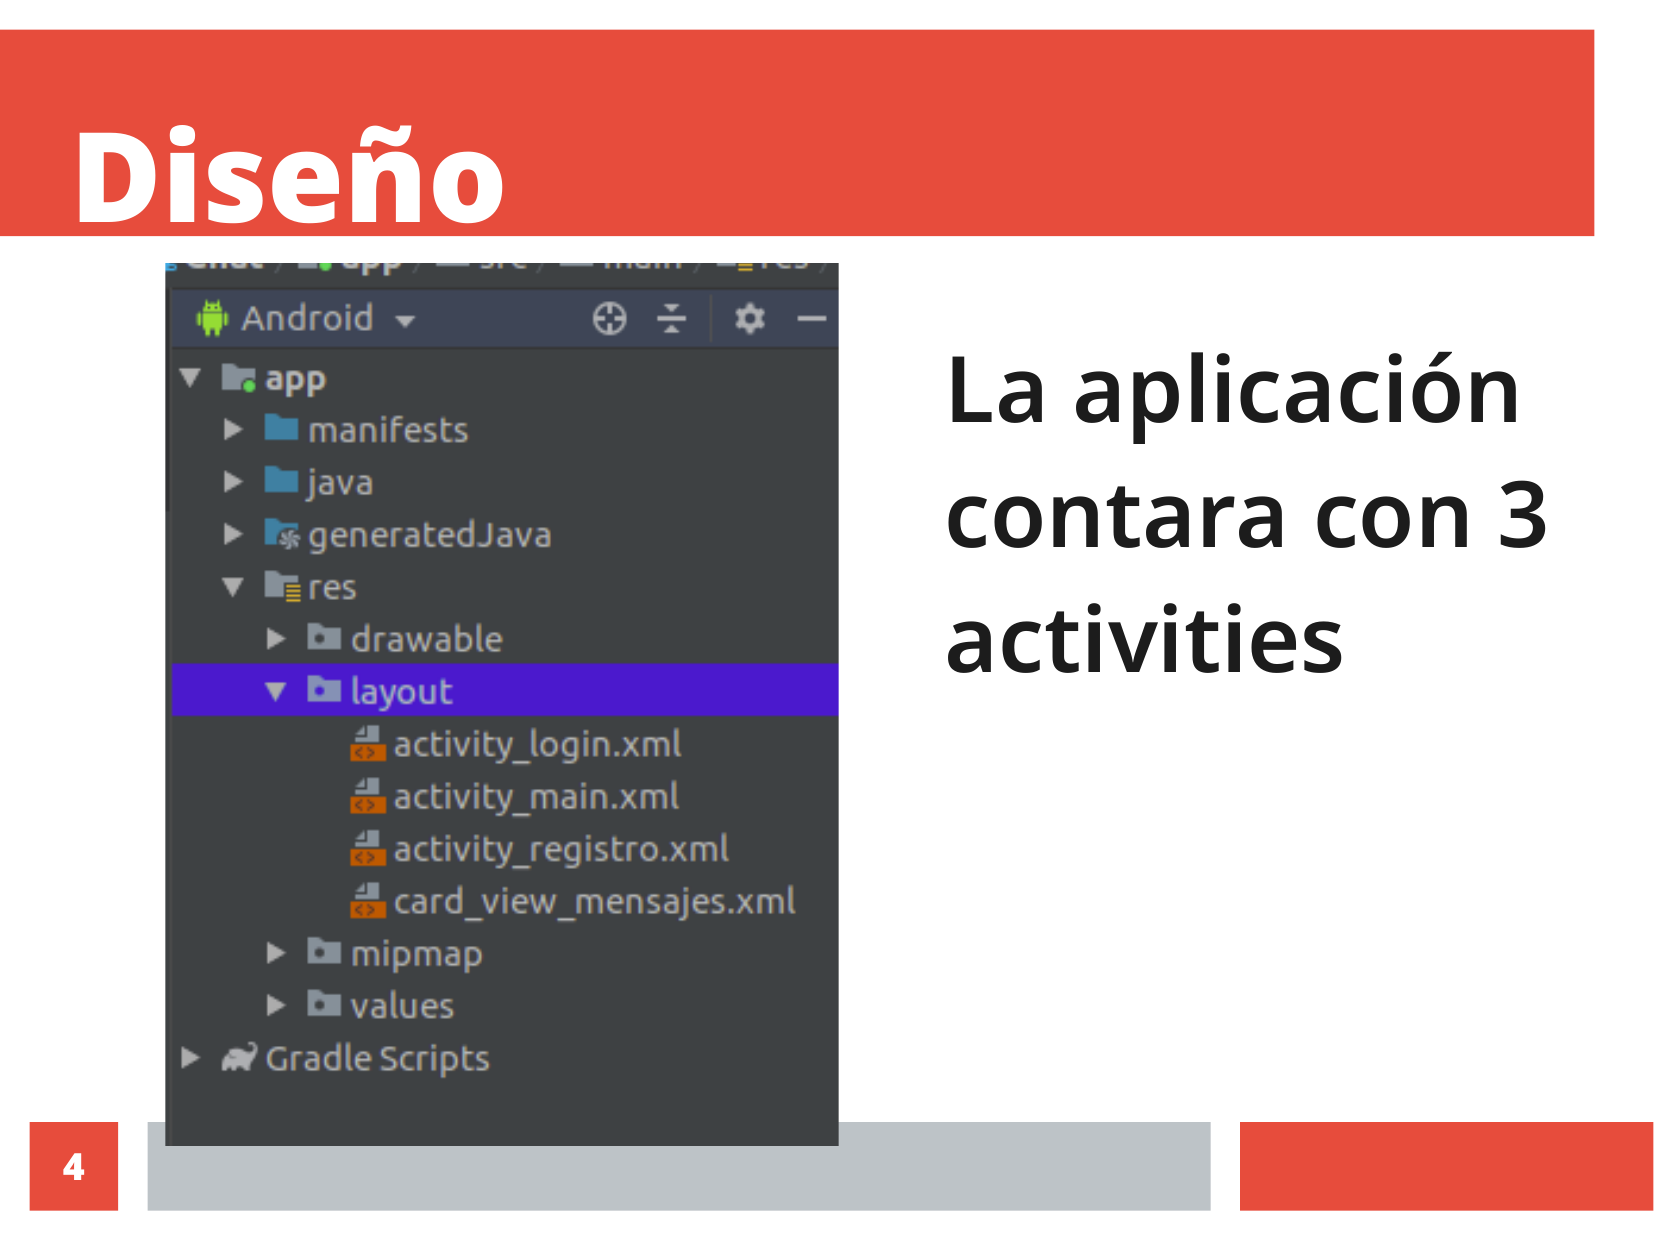

# Diseño
La aplicación contara con 3 activities
4